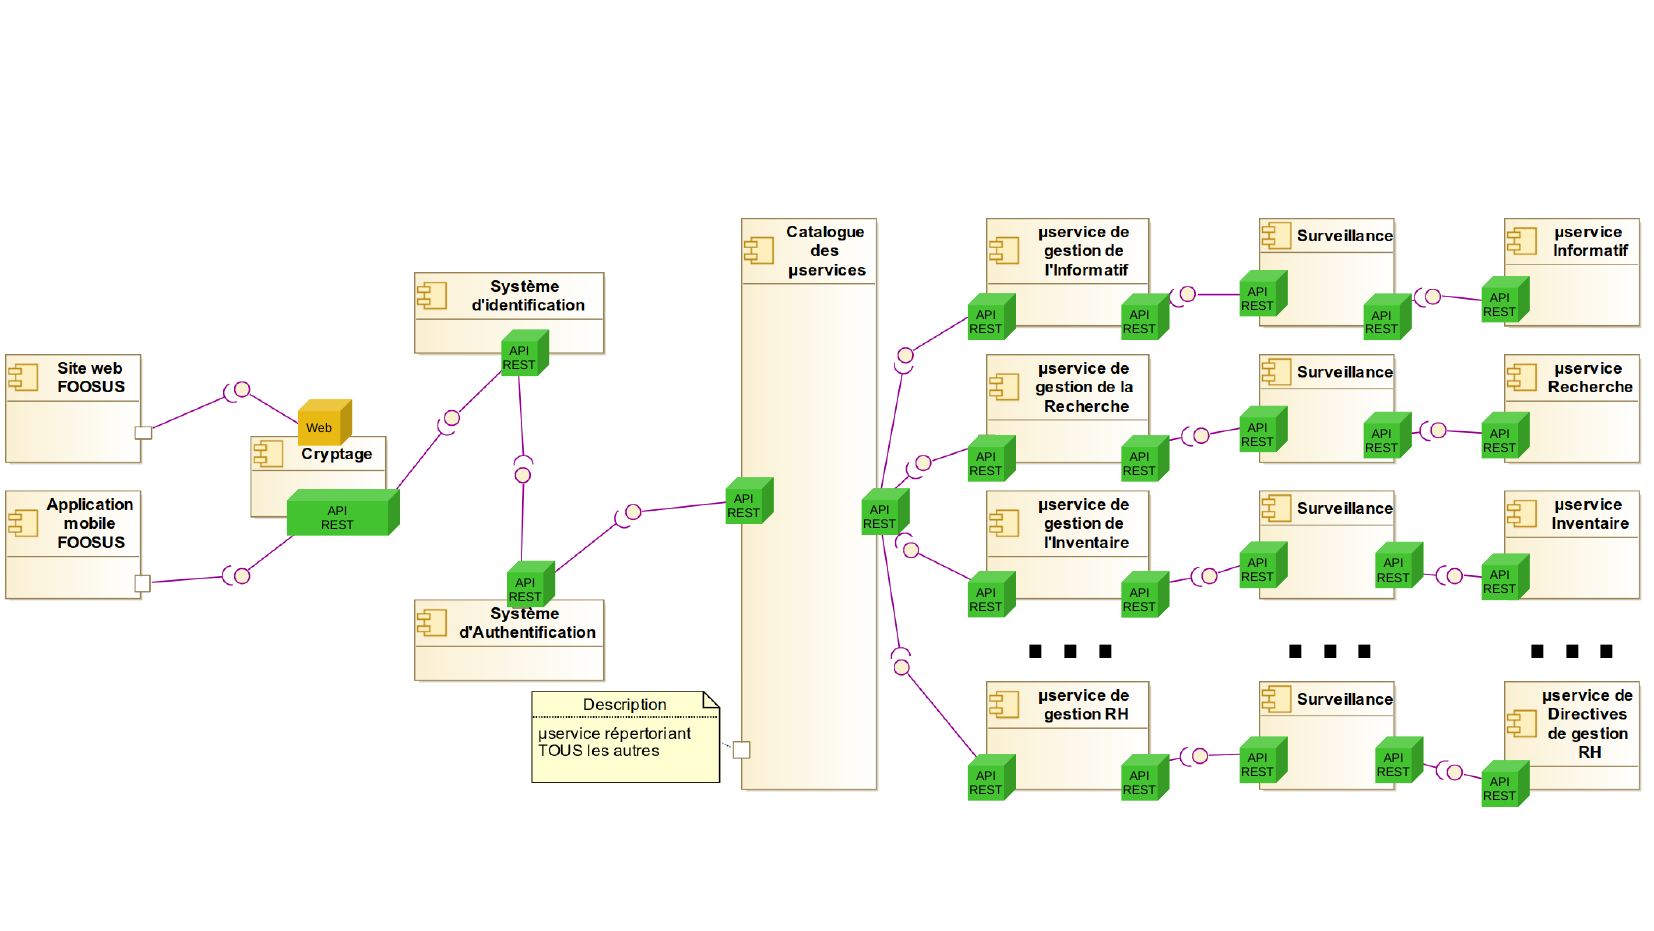

API
REST
API
REST
API
REST
API
REST
API
REST
API
REST
Web
API
REST
API
REST
API
REST
API
REST
API
REST
API
REST
API
REST
API
REST
...
...
...
API
REST
API
REST
API
REST
API
REST
API
REST
API
REST
API
REST
API
REST
API
REST
API
REST
API
REST